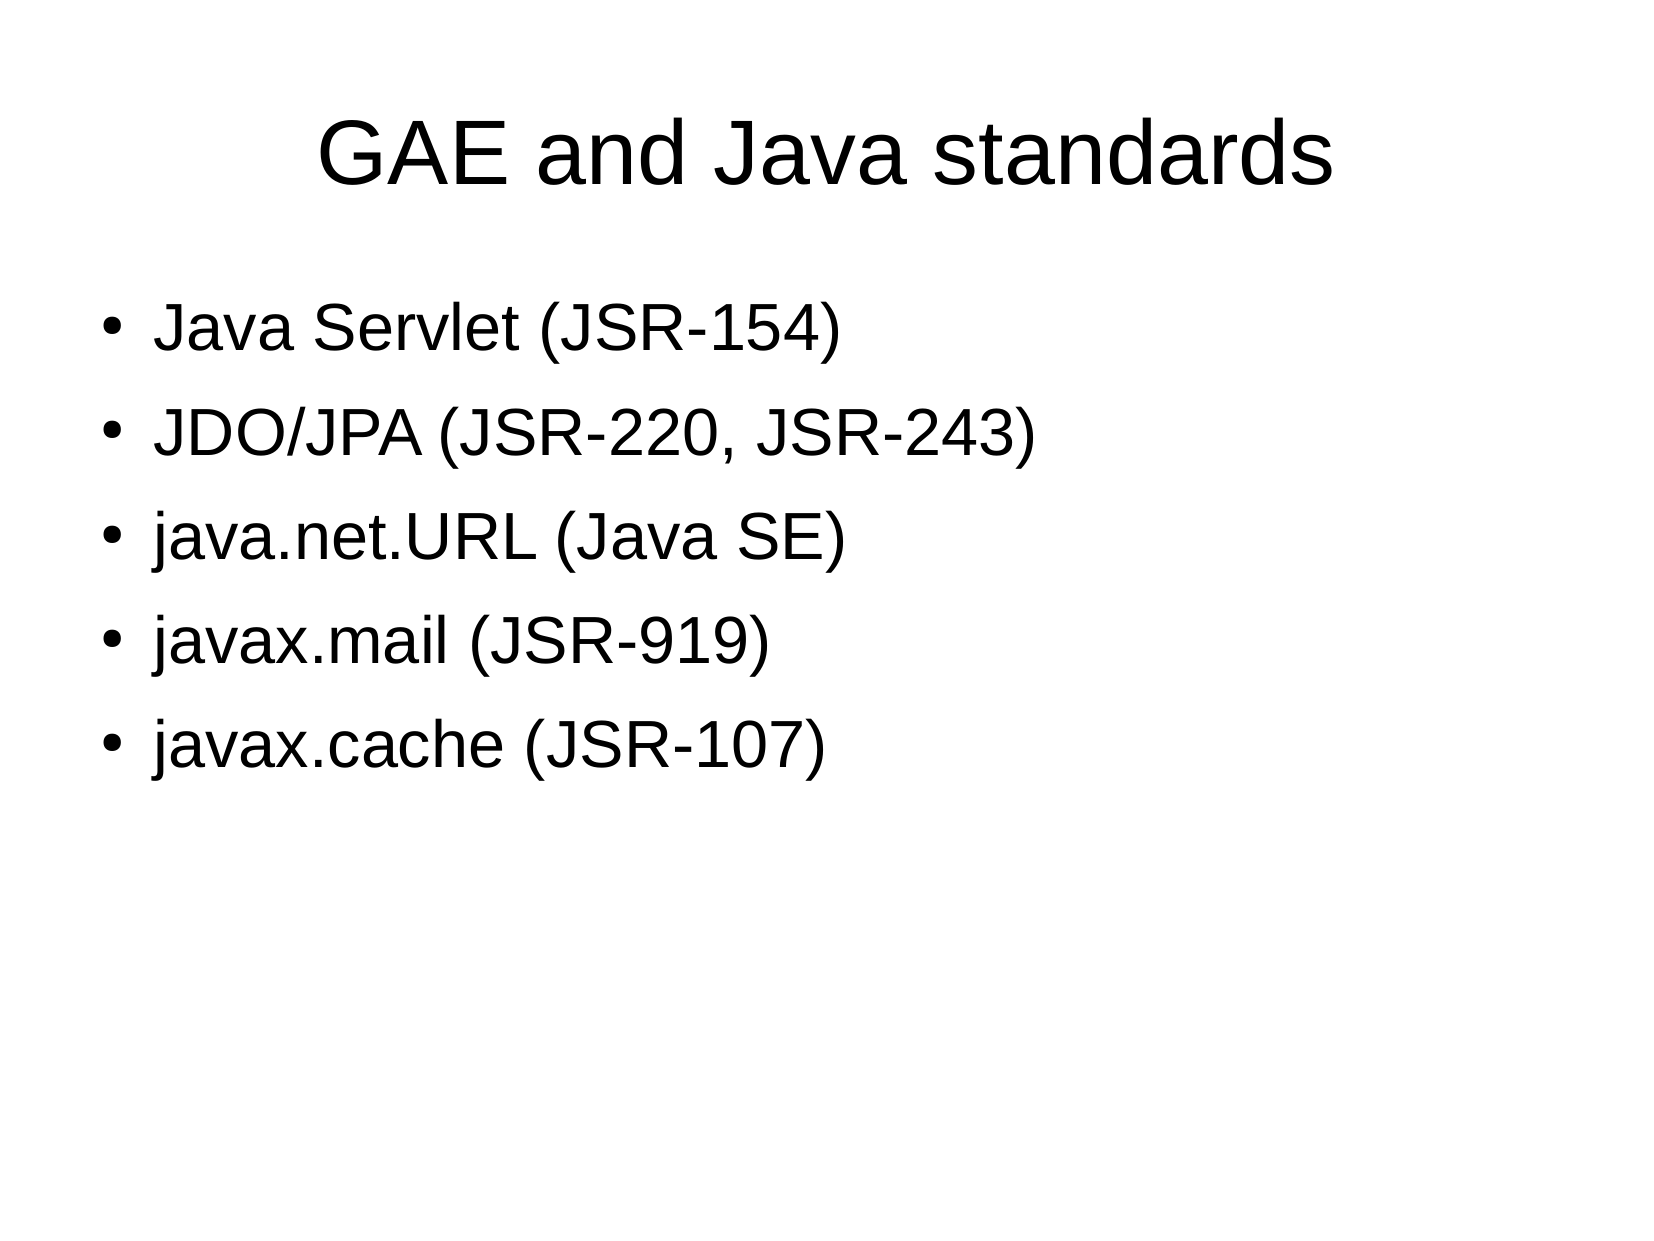

# GAE and Java standards
Java Servlet (JSR-154)
JDO/JPA (JSR-220, JSR-243)
java.net.URL (Java SE)
javax.mail (JSR-919)
javax.cache (JSR-107)